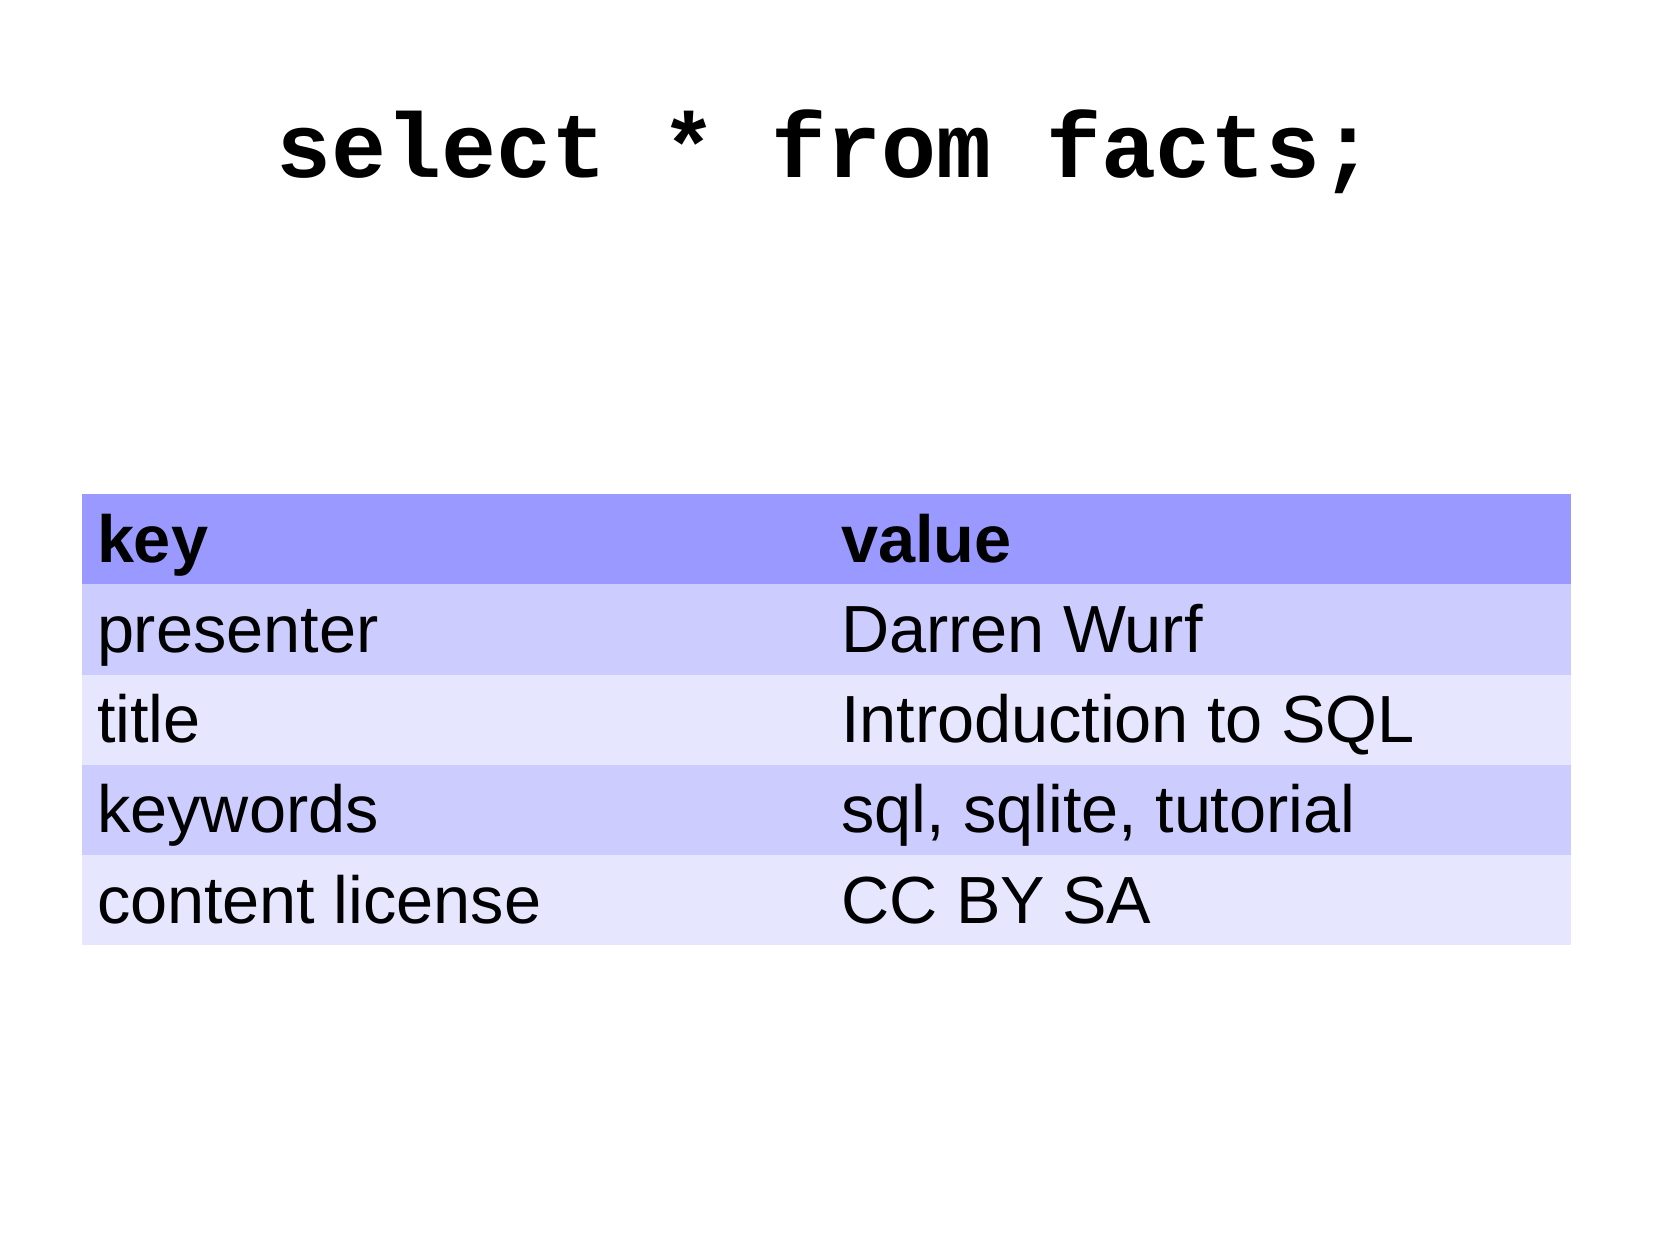

# select * from facts;
| key | value |
| --- | --- |
| presenter | Darren Wurf |
| title | Introduction to SQL |
| keywords | sql, sqlite, tutorial |
| content license | CC BY SA |